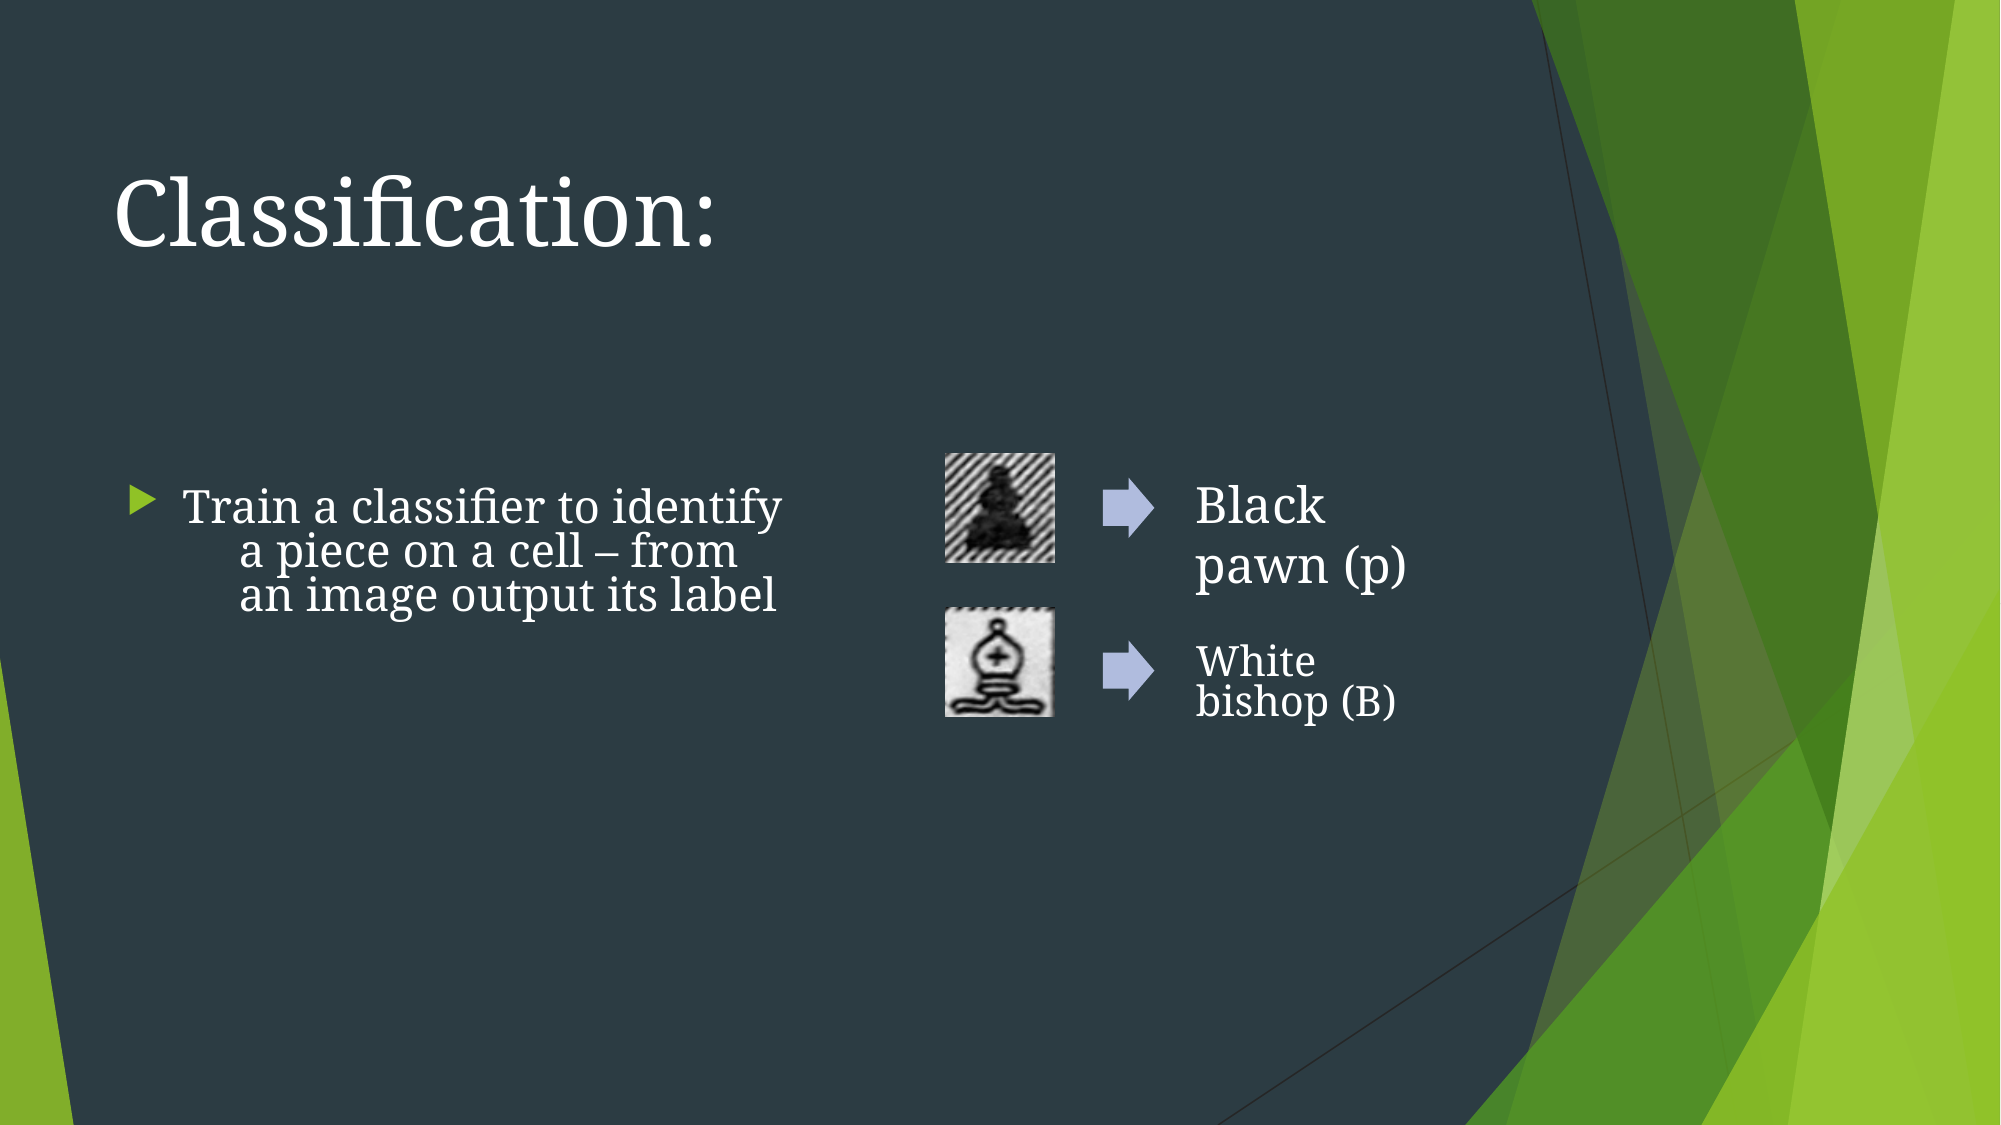

# Classification:
Black pawn (p)
Train a classifier to identify a piece on a cell – from an image output its label
White bishop (B)